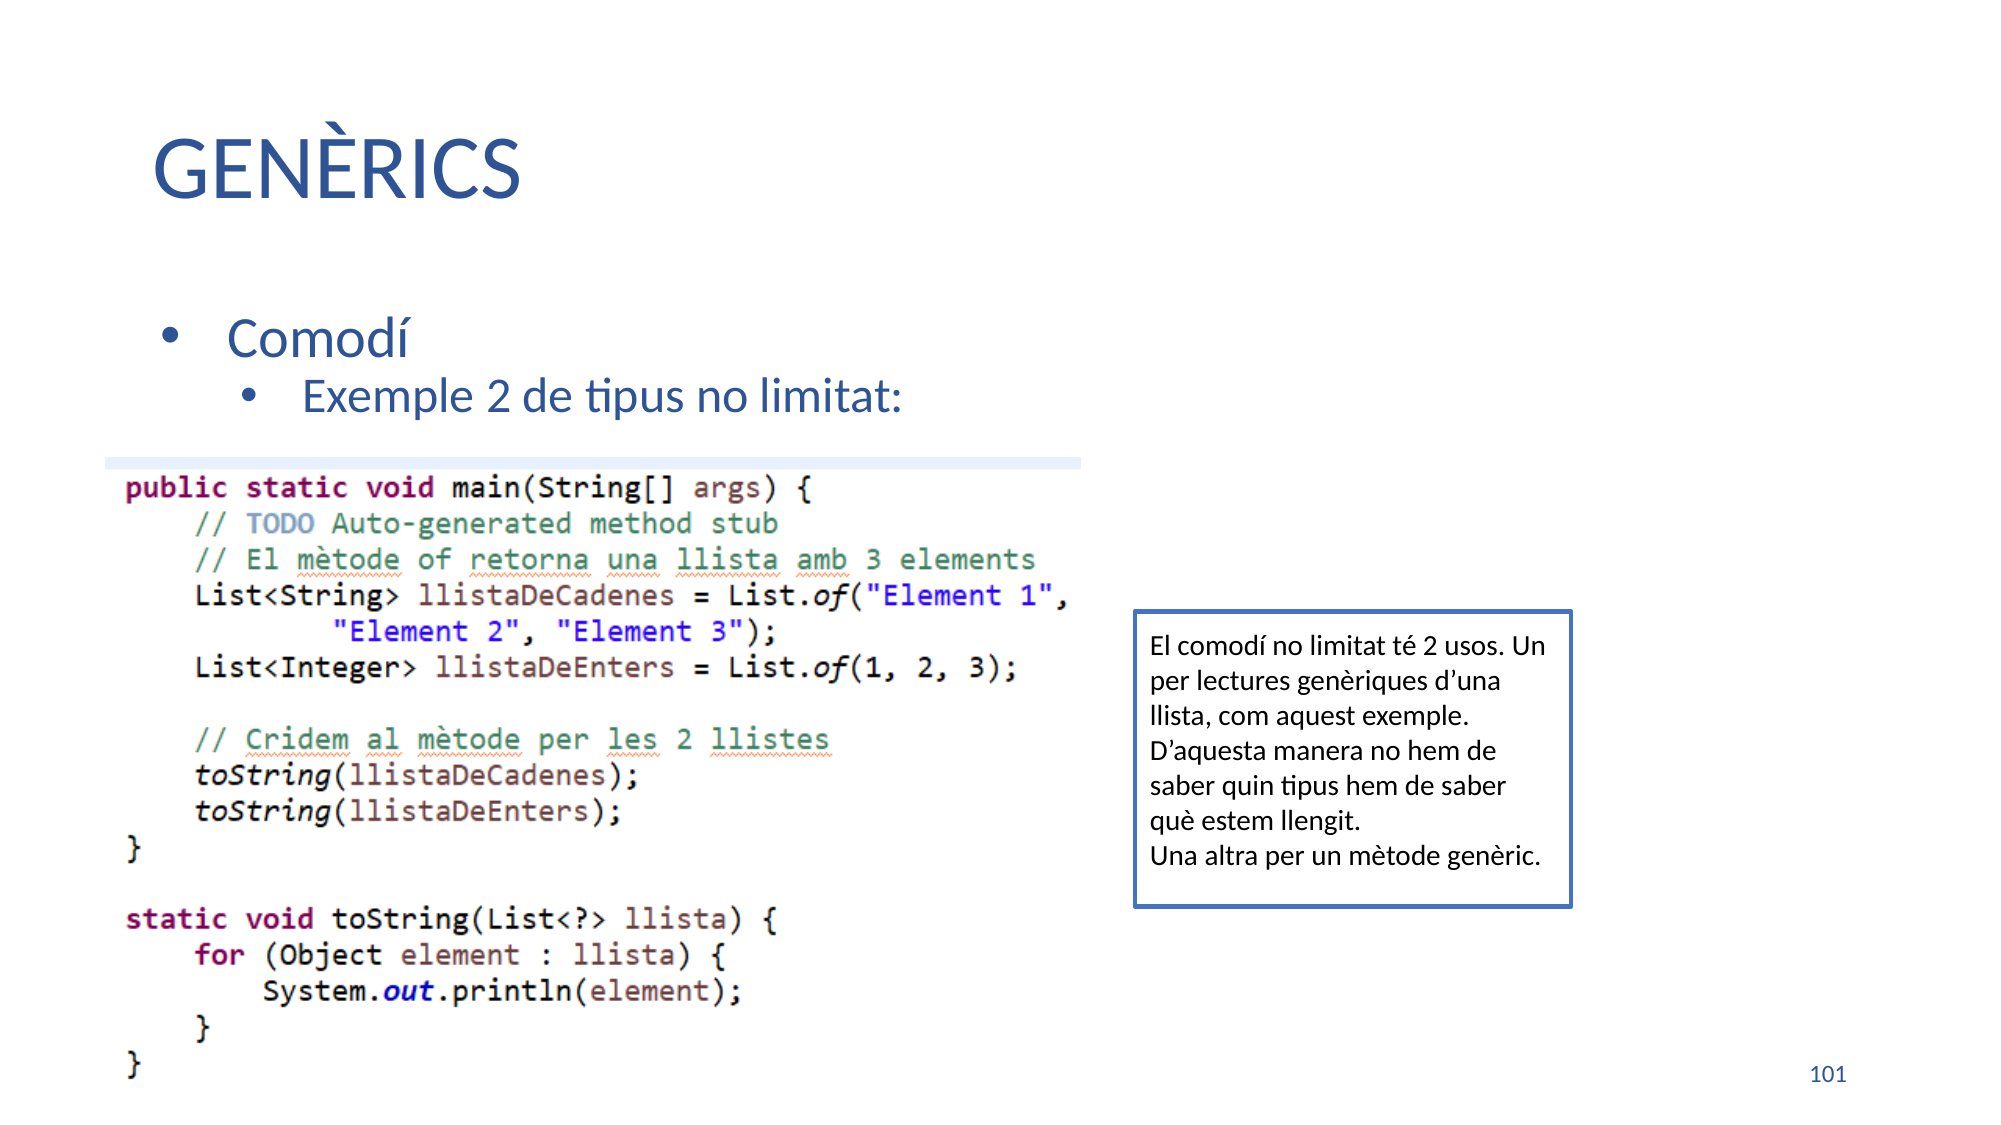

# GENÈRICS
Comodí
Exemple 2 de tipus no limitat:
El comodí no limitat té 2 usos. Un per lectures genèriques d’una llista, com aquest exemple. D’aquesta manera no hem de saber quin tipus hem de saber què estem llengit.
Una altra per un mètode genèric.